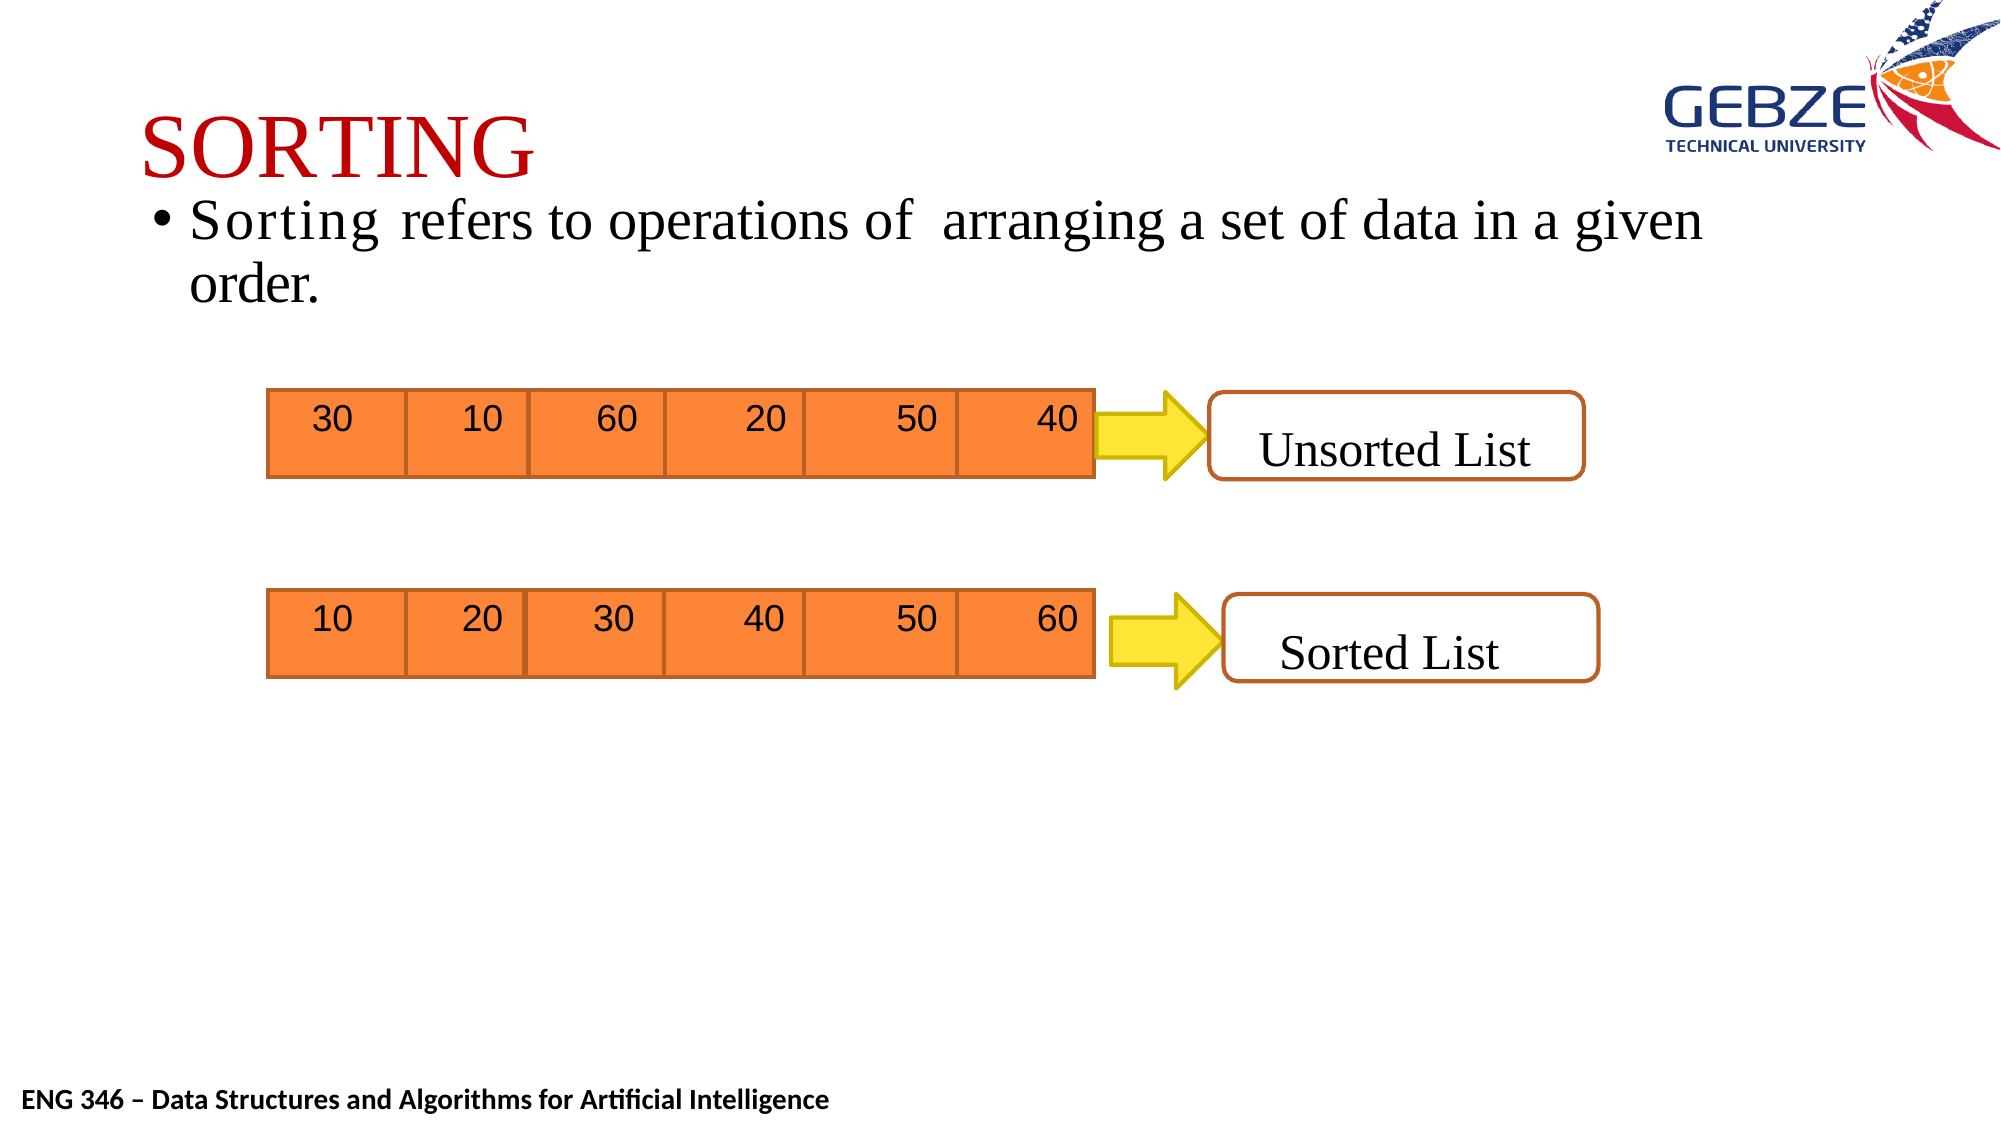

# SORTING
Sorting refers to operations of arranging a set of data in a given order.
Unsorted List
| 30 | 10 | 60 | 20 | 50 | 40 |
| --- | --- | --- | --- | --- | --- |
Sorted List
| 10 | 20 | 30 | 40 | 50 | 60 |
| --- | --- | --- | --- | --- | --- |